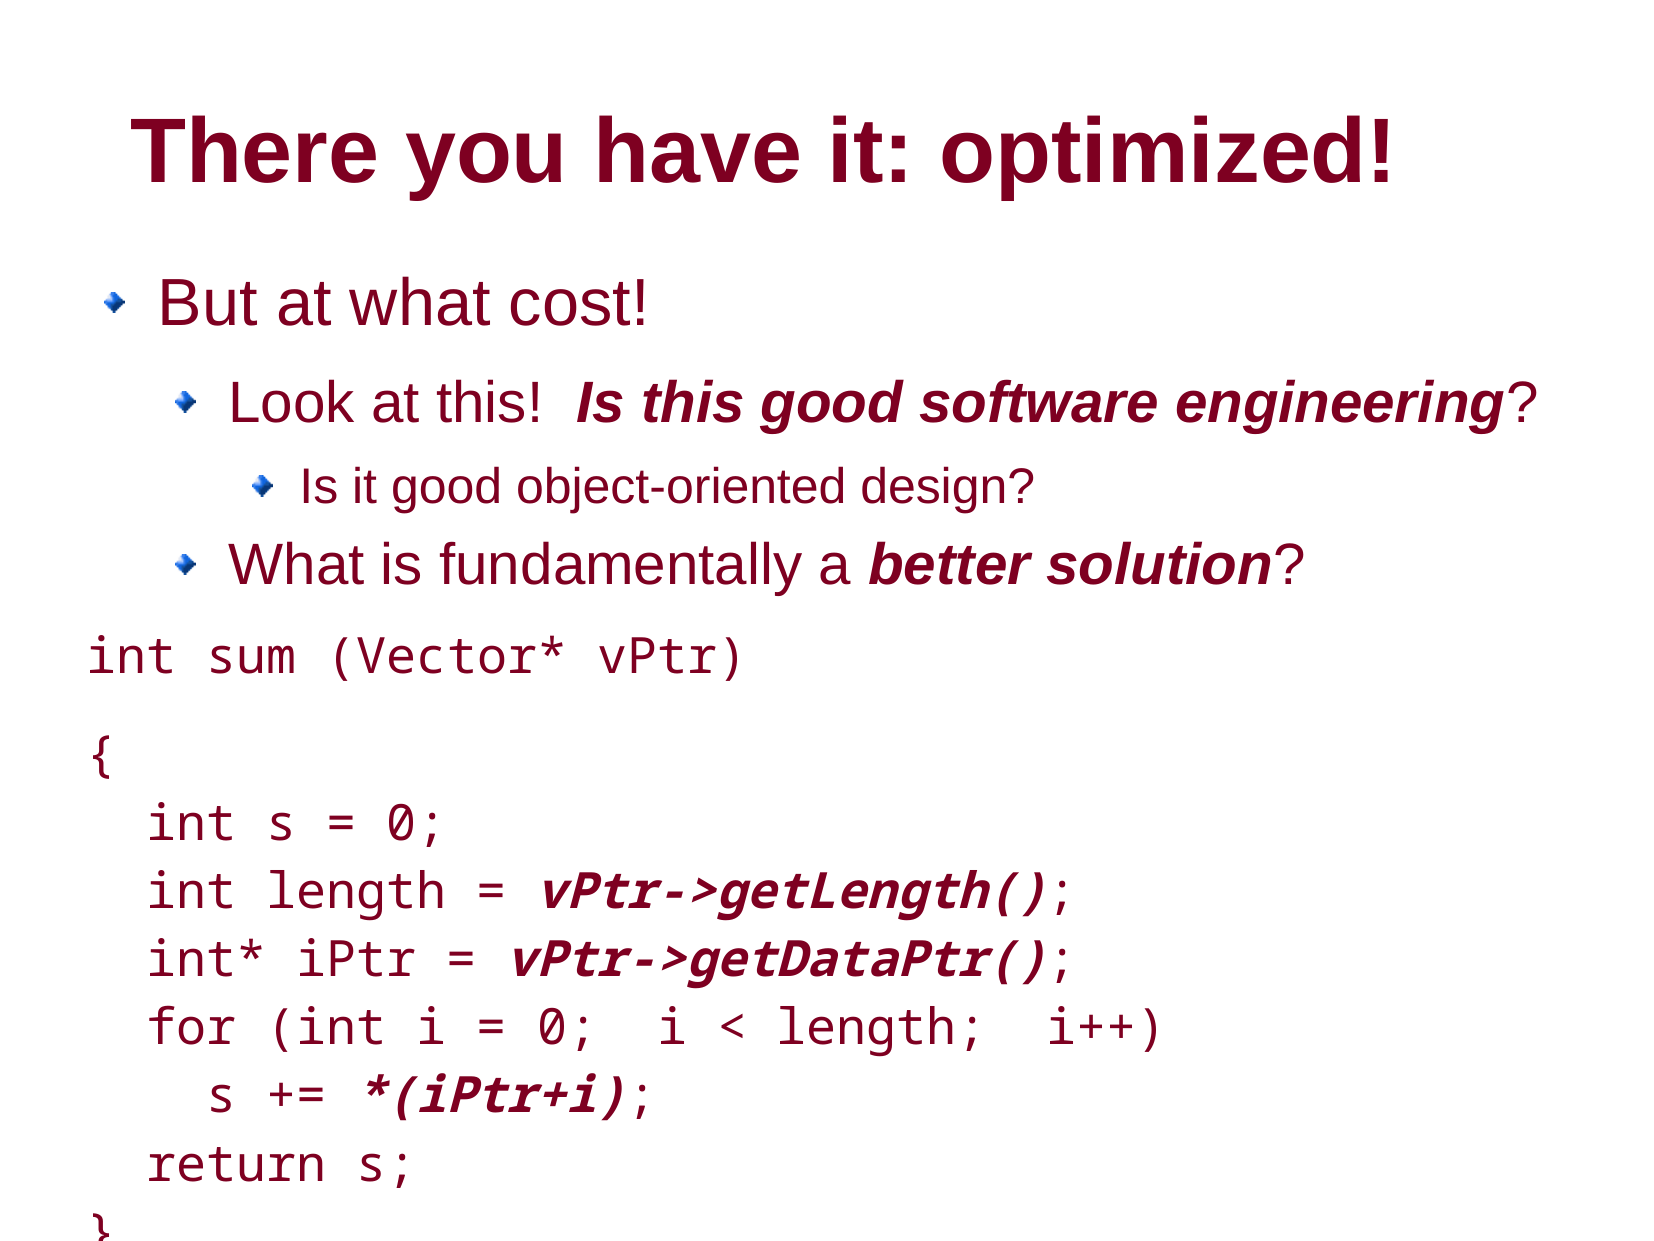

# There you have it: optimized!
But at what cost!
Look at this! Is this good software engineering?
Is it good object-oriented design?
What is fundamentally a better solution?
int sum (Vector* vPtr)
{
 int s = 0;
 int length = vPtr->getLength();
 int* iPtr = vPtr->getDataPtr();
 for (int i = 0; i < length; i++)
 s += *(iPtr+i);
 return s;
}